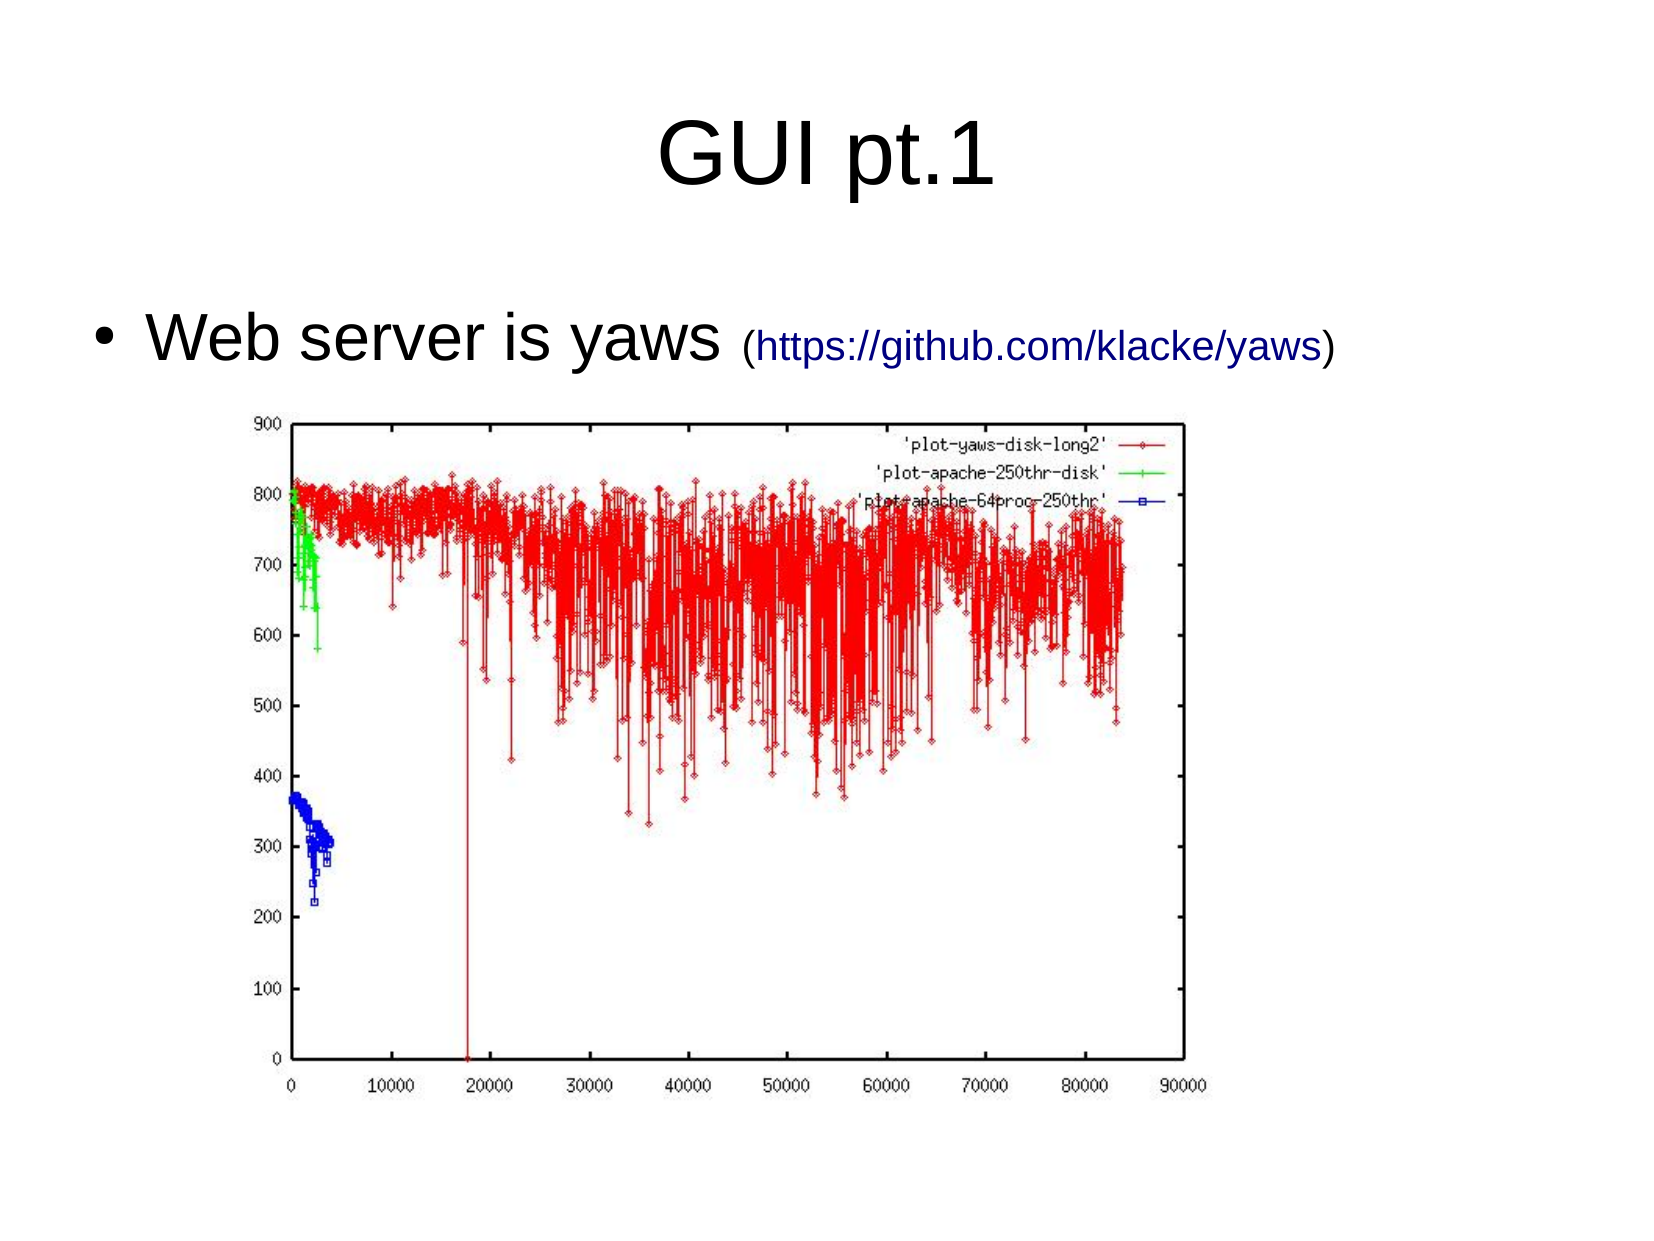

# GUI pt.1
Web server is yaws (https://github.com/klacke/yaws)